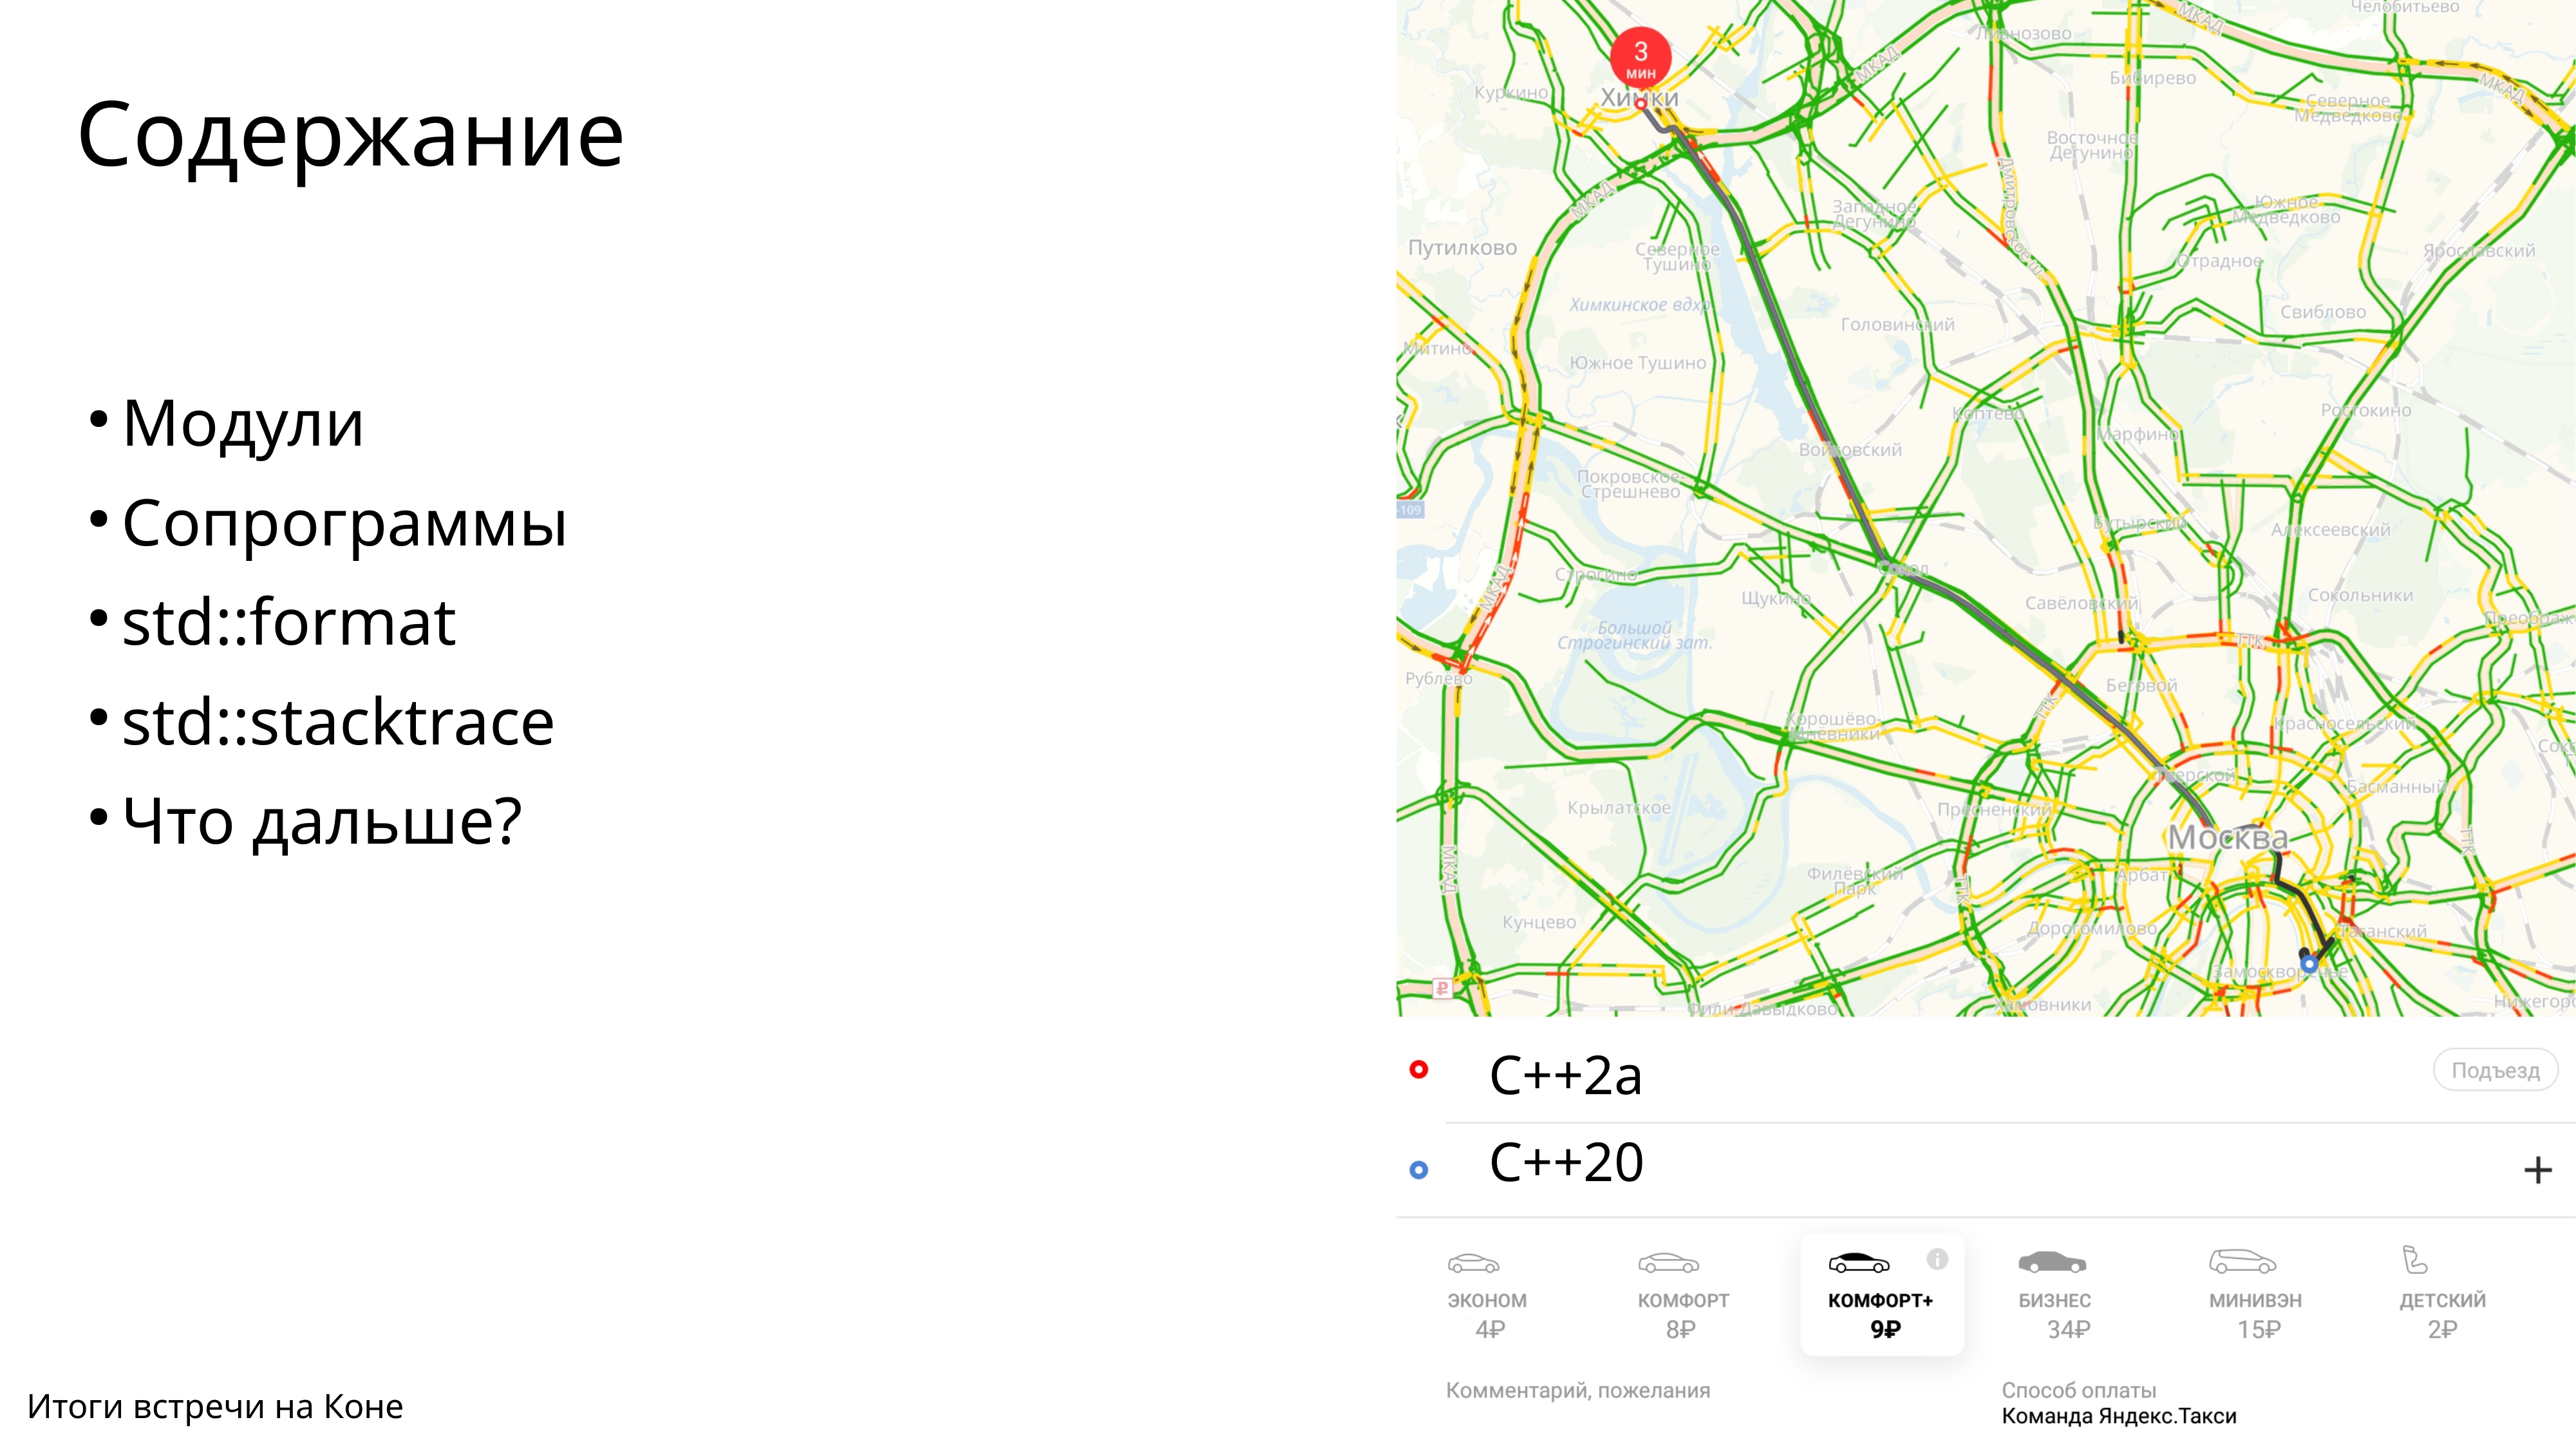

# Содержание
Модули
Сопрограммы
std::format
std::stacktrace
Что дальше?
C++2a
C++20
Итоги встречи на Коне